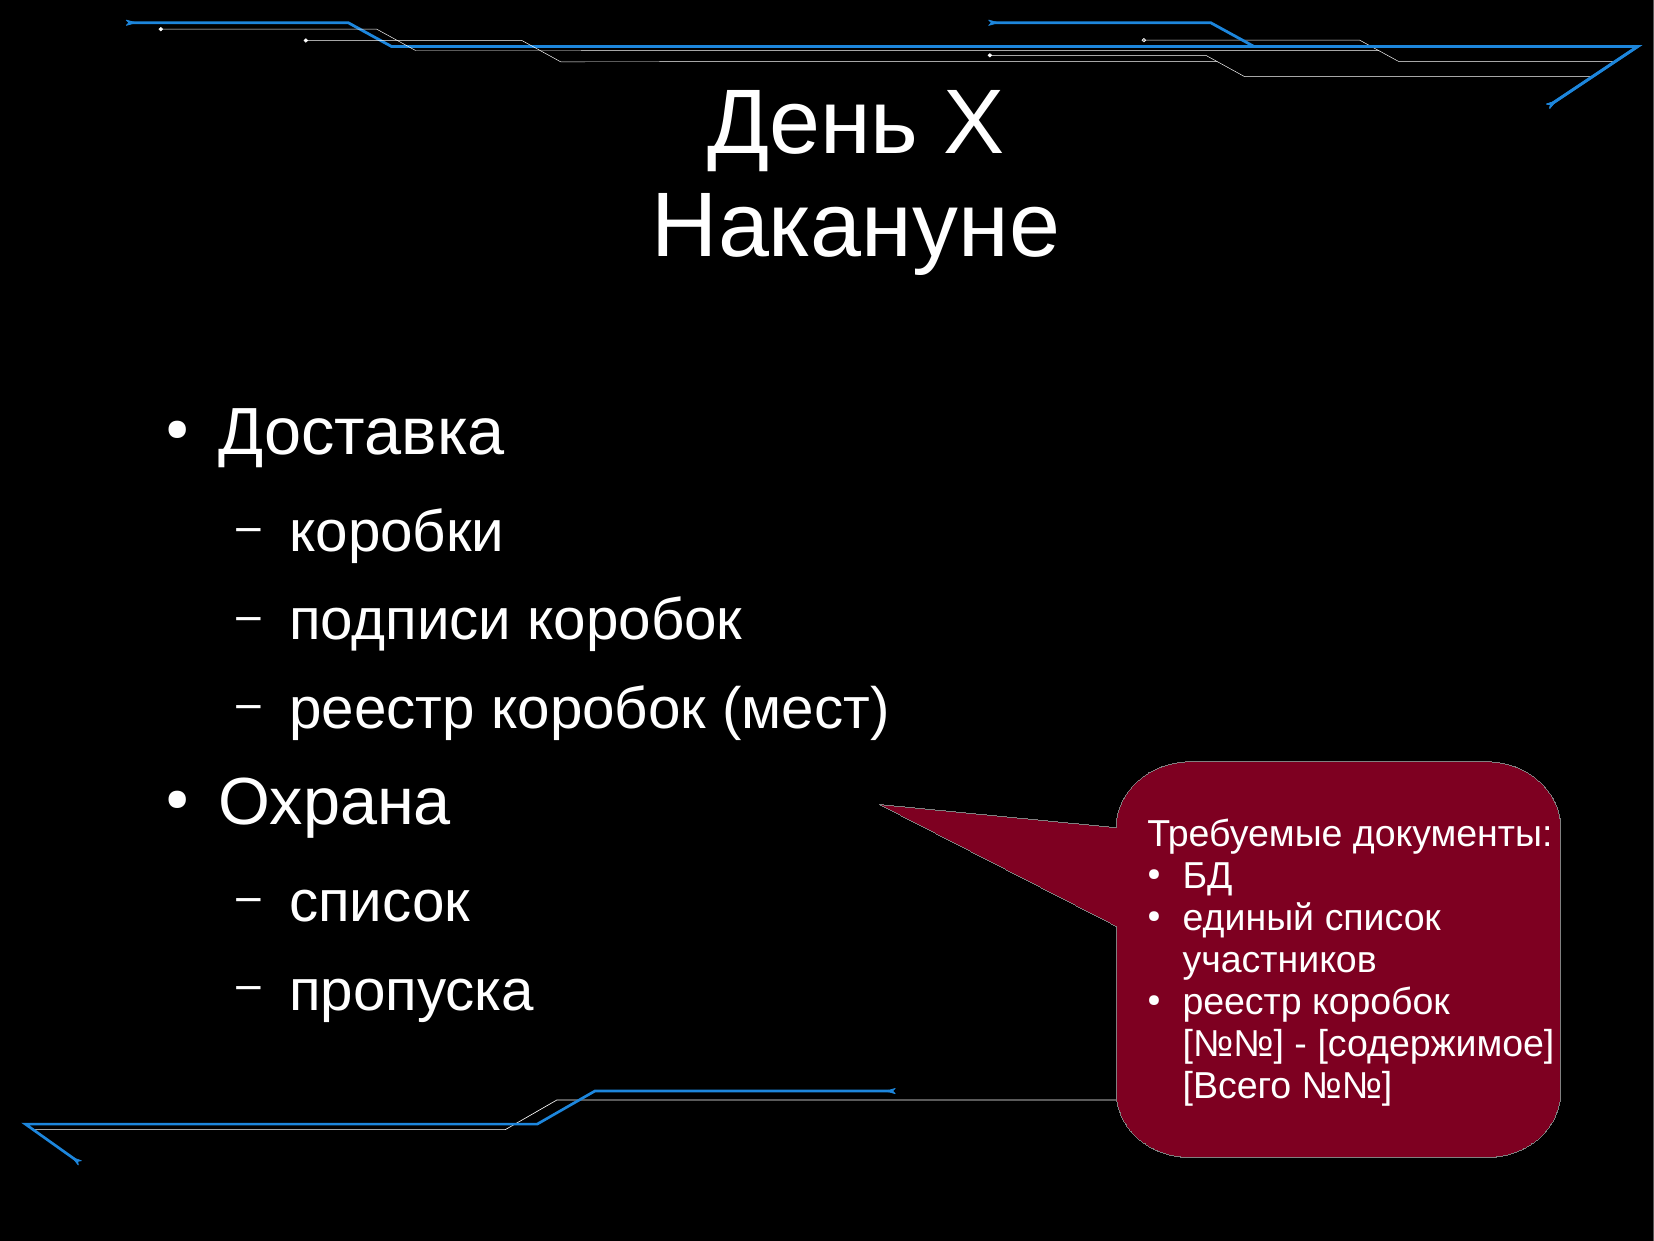

# День Х Накануне
Доставка
коробки
подписи коробок
реестр коробок (мест)
Охрана
список
пропуска
Требуемые документы:
БД
единый список
участников
реестр коробок
[№№] - [содержимое]
[Всего №№]